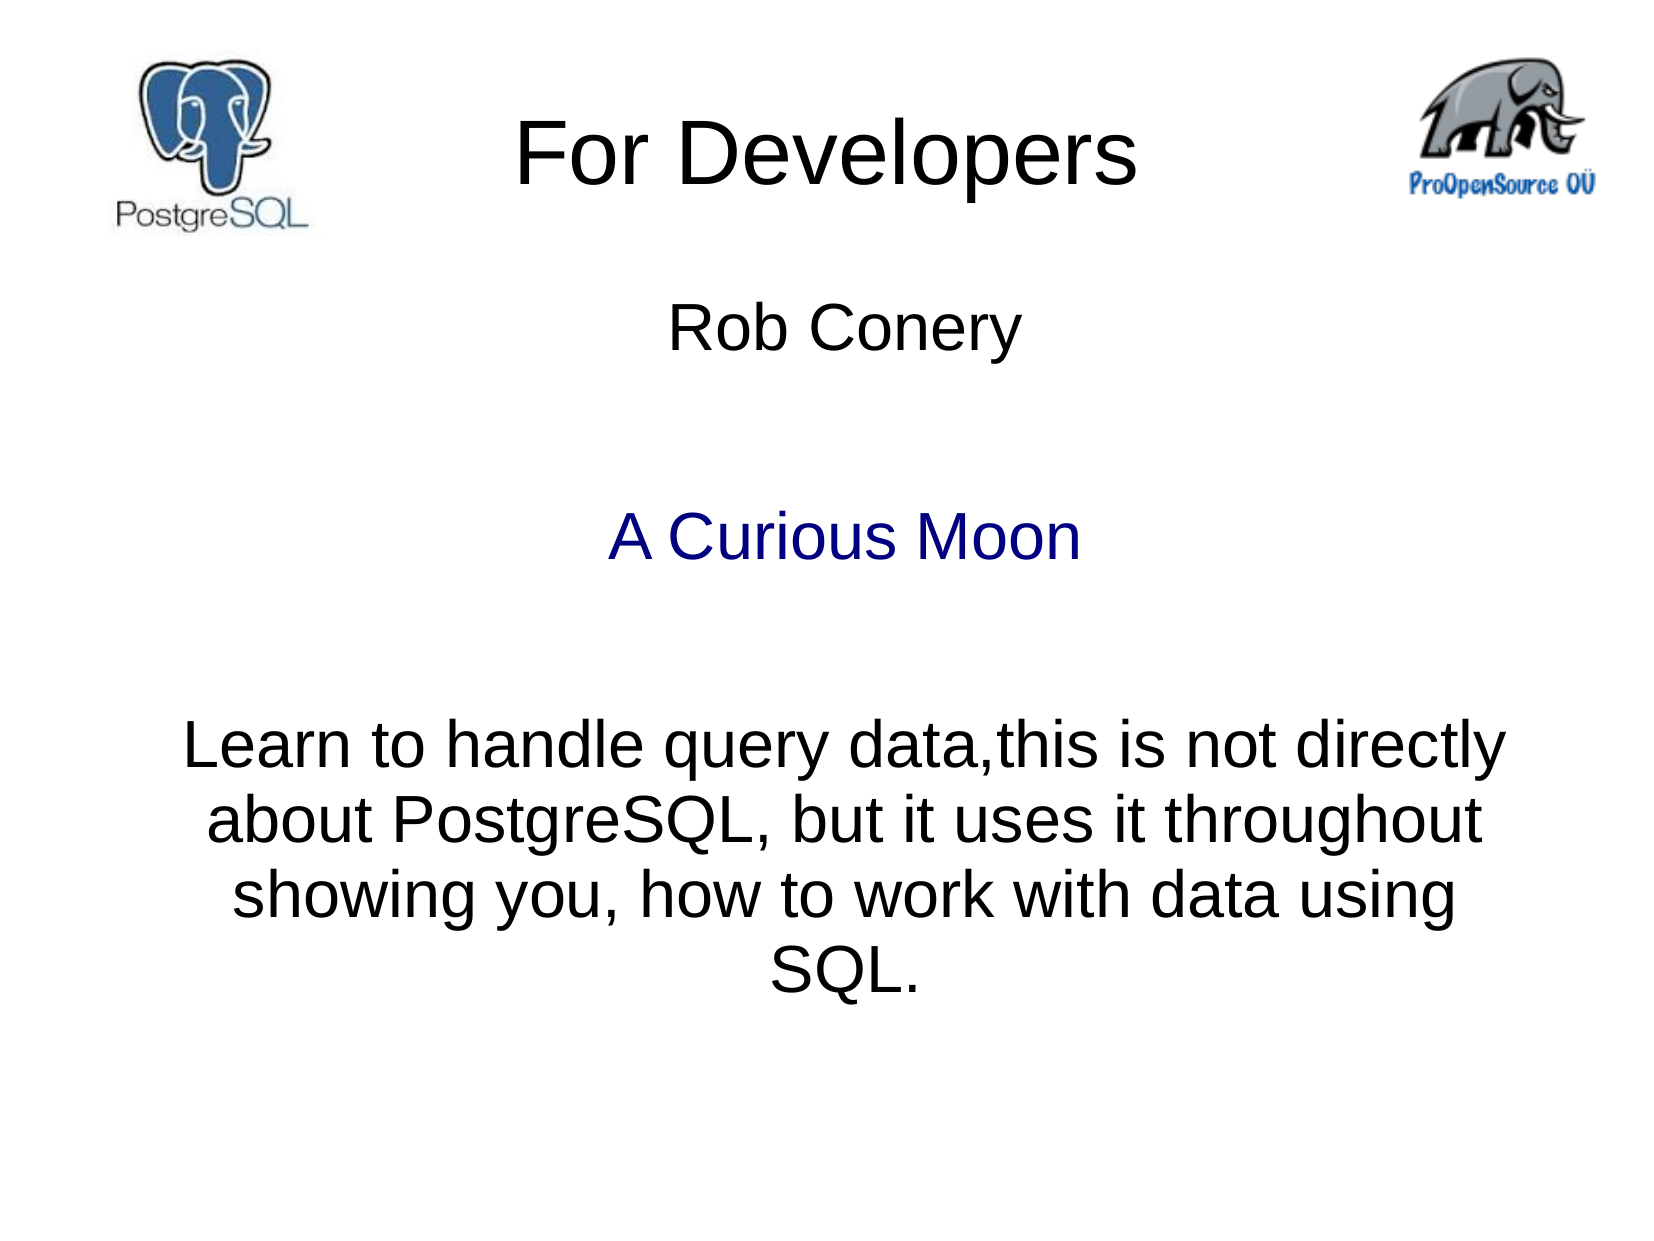

# For Developers
Rob Conery
A Curious Moon
Learn to handle query data,this is not directly about PostgreSQL, but it uses it throughout showing you, how to work with data using SQL.